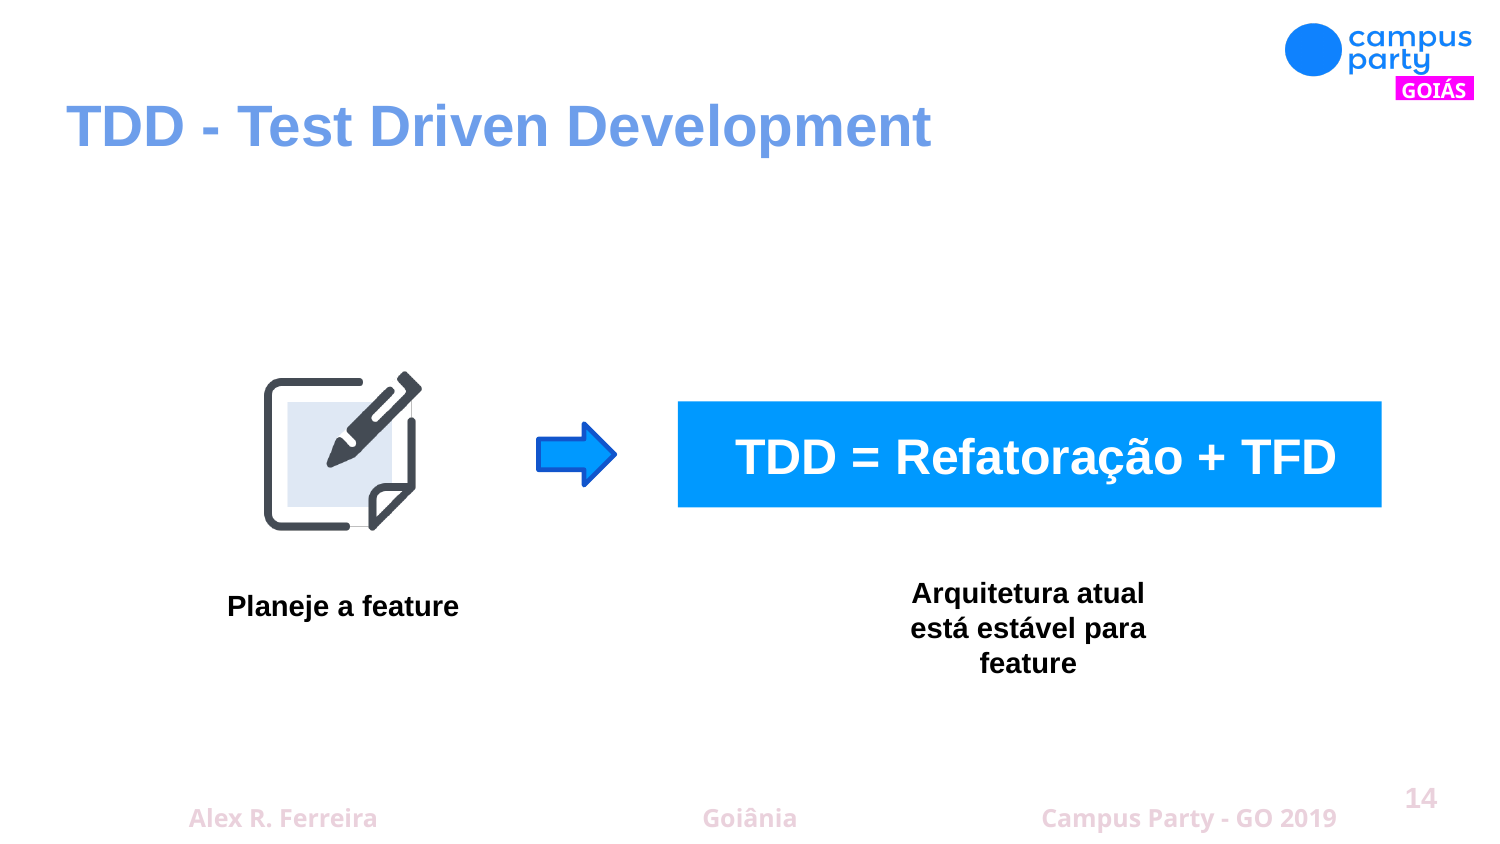

# TDD - Test Driven Development
TDD = Refatoração + TFD
Arquitetura atual está estável para feature
Planeje a feature